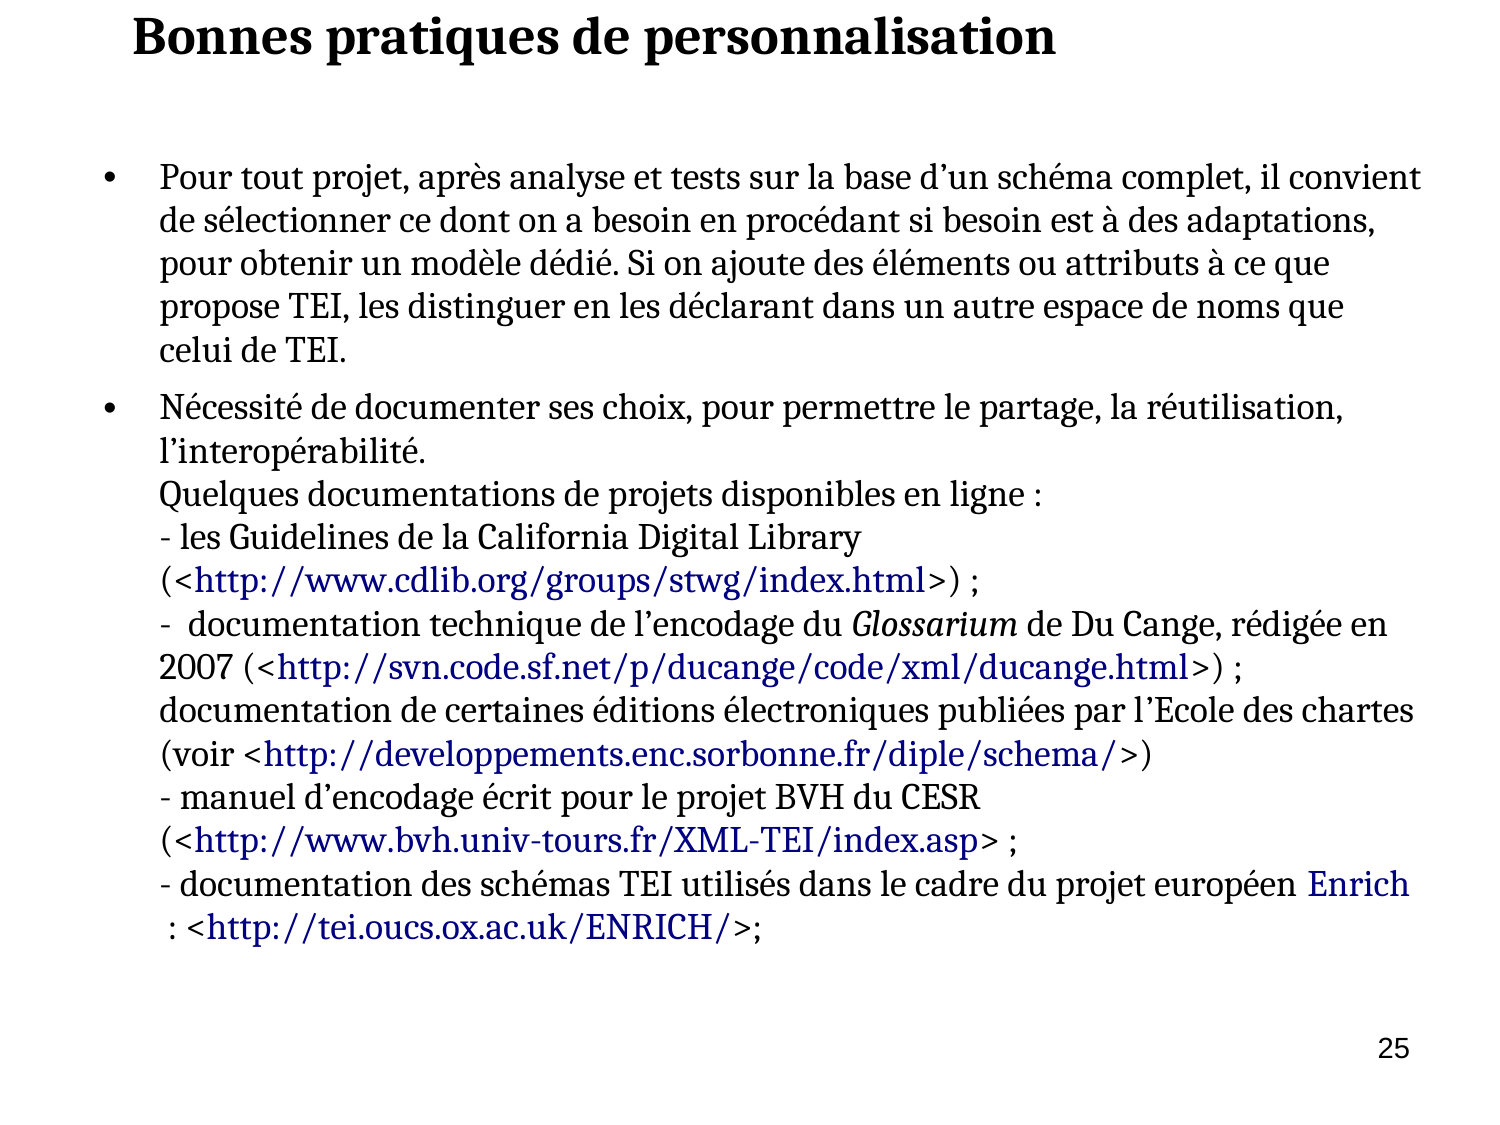

# Bonnes pratiques de personnalisation
Pour tout projet, après analyse et tests sur la base d’un schéma complet, il convient de sélectionner ce dont on a besoin en procédant si besoin est à des adaptations, pour obtenir un modèle dédié. Si on ajoute des éléments ou attributs à ce que propose TEI, les distinguer en les déclarant dans un autre espace de noms que celui de TEI.
Nécessité de documenter ses choix, pour permettre le partage, la réutilisation, l’interopérabilité.
Quelques documentations de projets disponibles en ligne :
- les Guidelines de la California Digital Library
(<http://www.cdlib.org/groups/stwg/index.html>) ;
- documentation technique de l’encodage du Glossarium de Du Cange, rédigée en 2007 (<http://svn.code.sf.net/p/ducange/code/xml/ducange.html>) ; documentation de certaines éditions électroniques publiées par l’Ecole des chartes (voir <http://developpements.enc.sorbonne.fr/diple/schema/>)
- manuel d’encodage écrit pour le projet BVH du CESR
(<http://www.bvh.univ-tours.fr/XML-TEI/index.asp> ;
- documentation des schémas TEI utilisés dans le cadre du projet européen Enrich : <http://tei.oucs.ox.ac.uk/ENRICH/>;